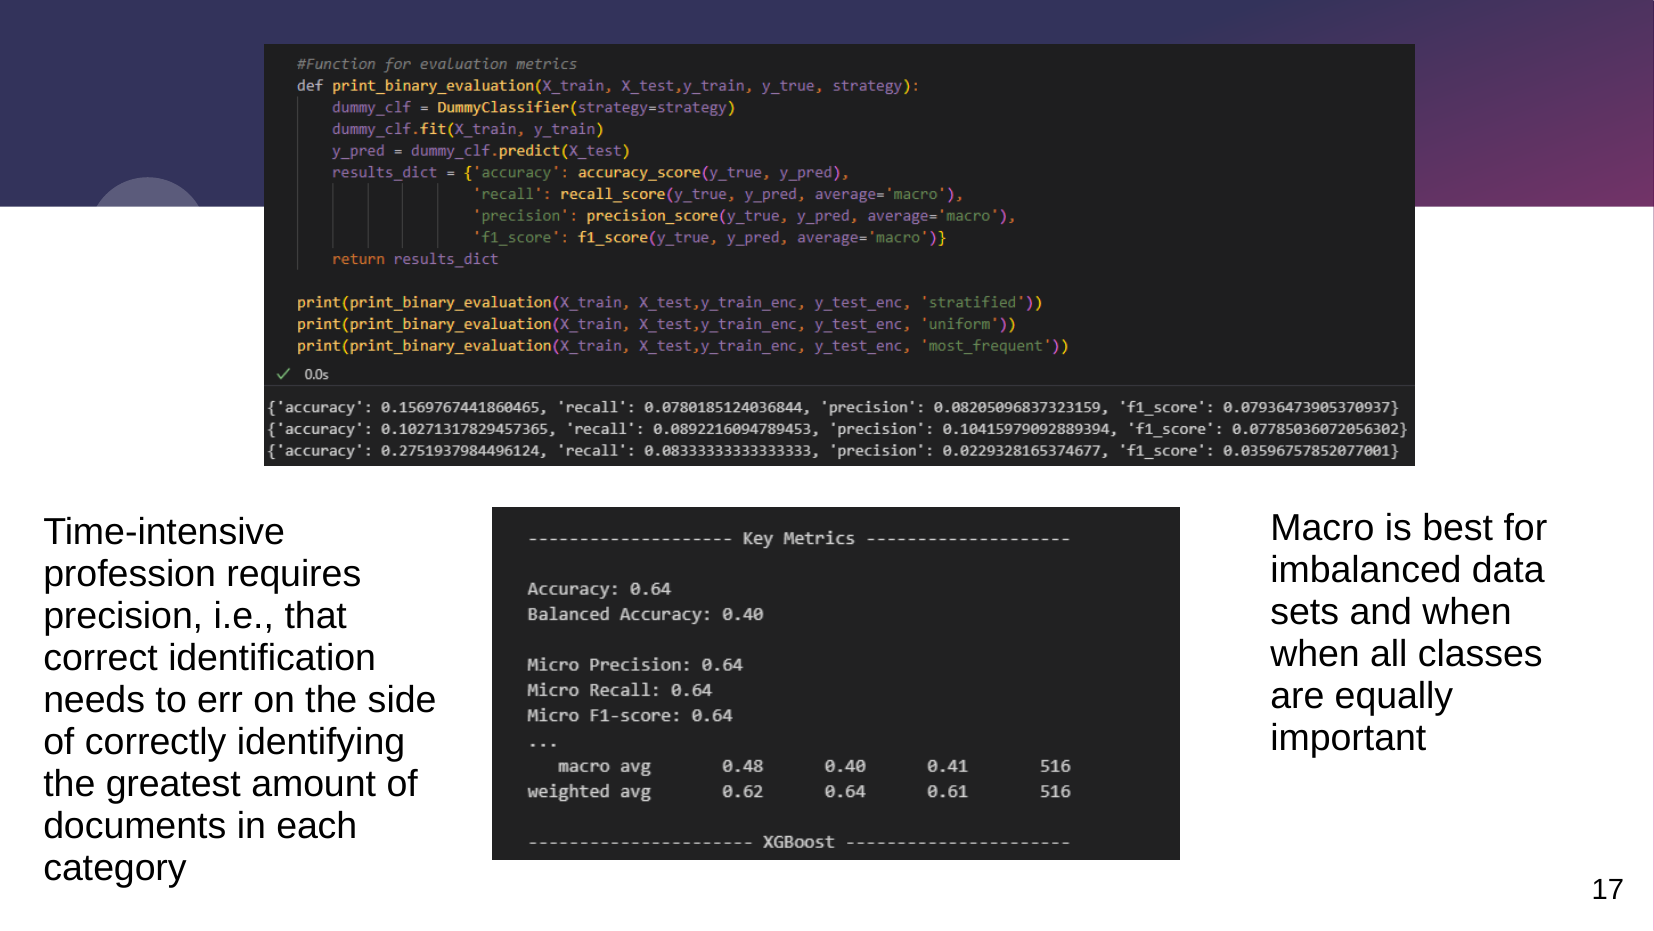

# Results
Macro is best for imbalanced data sets and when when all classes are equally important
Time-intensive profession requires precision, i.e., that correct identification needs to err on the side of correctly identifying the greatest amount of documents in each category